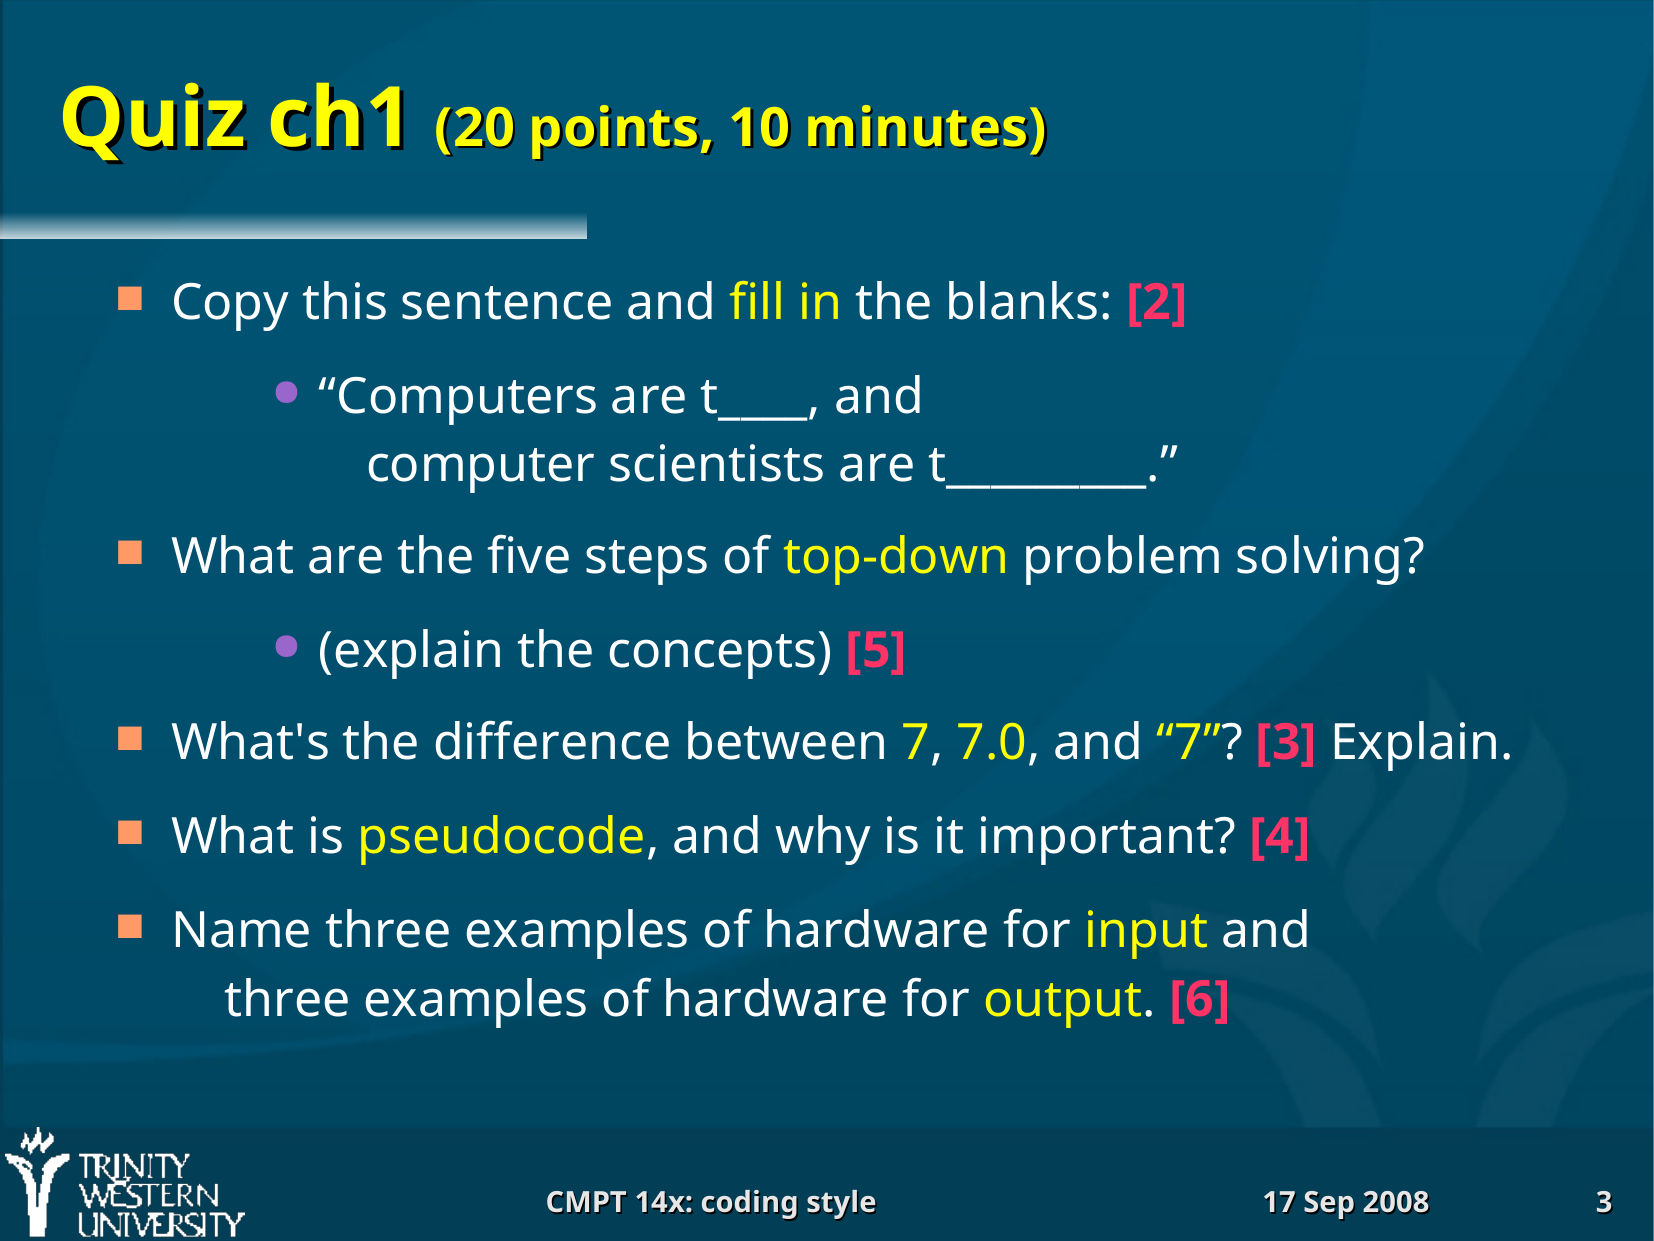

# Quiz ch1 (20 points, 10 minutes)
Copy this sentence and fill in the blanks: [2]
“Computers are t____, and
computer scientists are t_________.”
What are the five steps of top-down problem solving?
(explain the concepts) [5]
What's the difference between 7, 7.0, and “7”? [3] Explain.
What is pseudocode, and why is it important? [4]
Name three examples of hardware for input and
three examples of hardware for output. [6]
CMPT 14x: coding style
17 Sep 2008
3